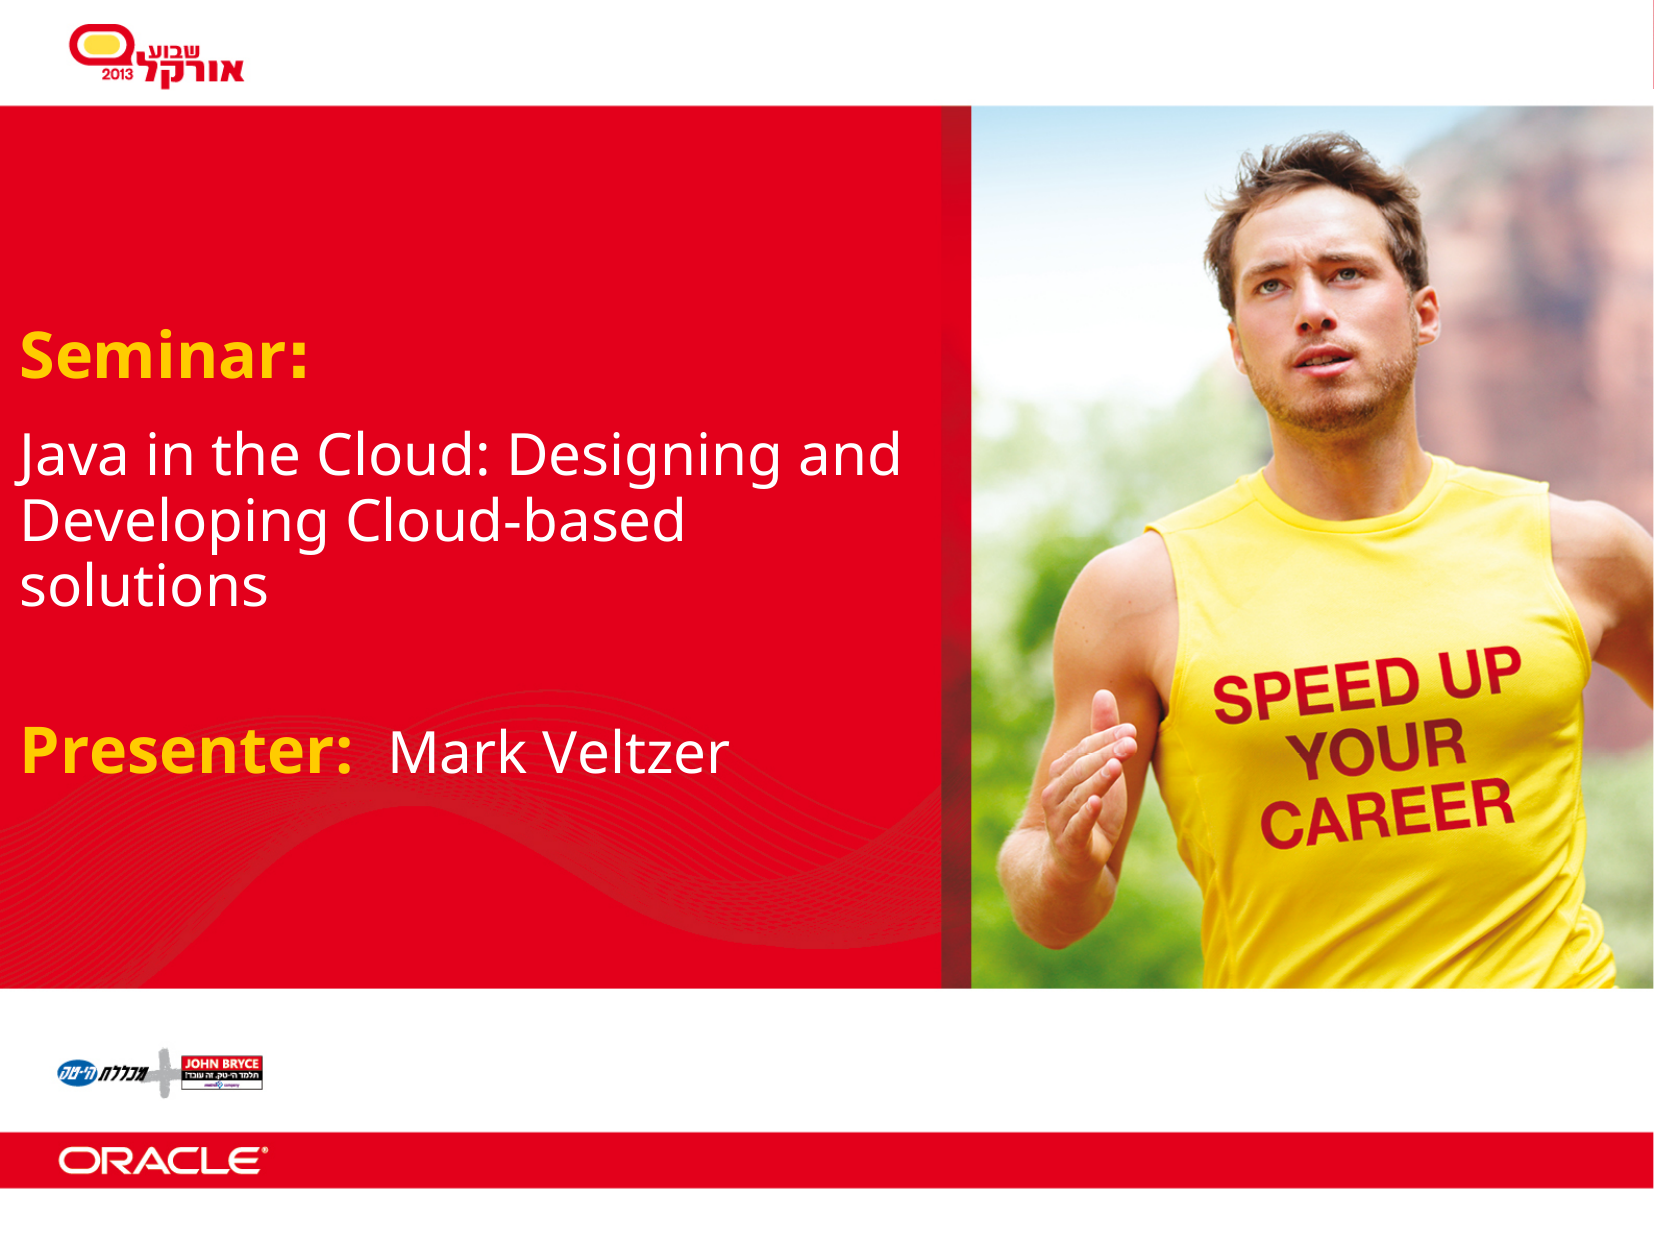

# Seminar:
Java in the Cloud: Designing and Developing Cloud-based solutions
Presenter: Mark Veltzer